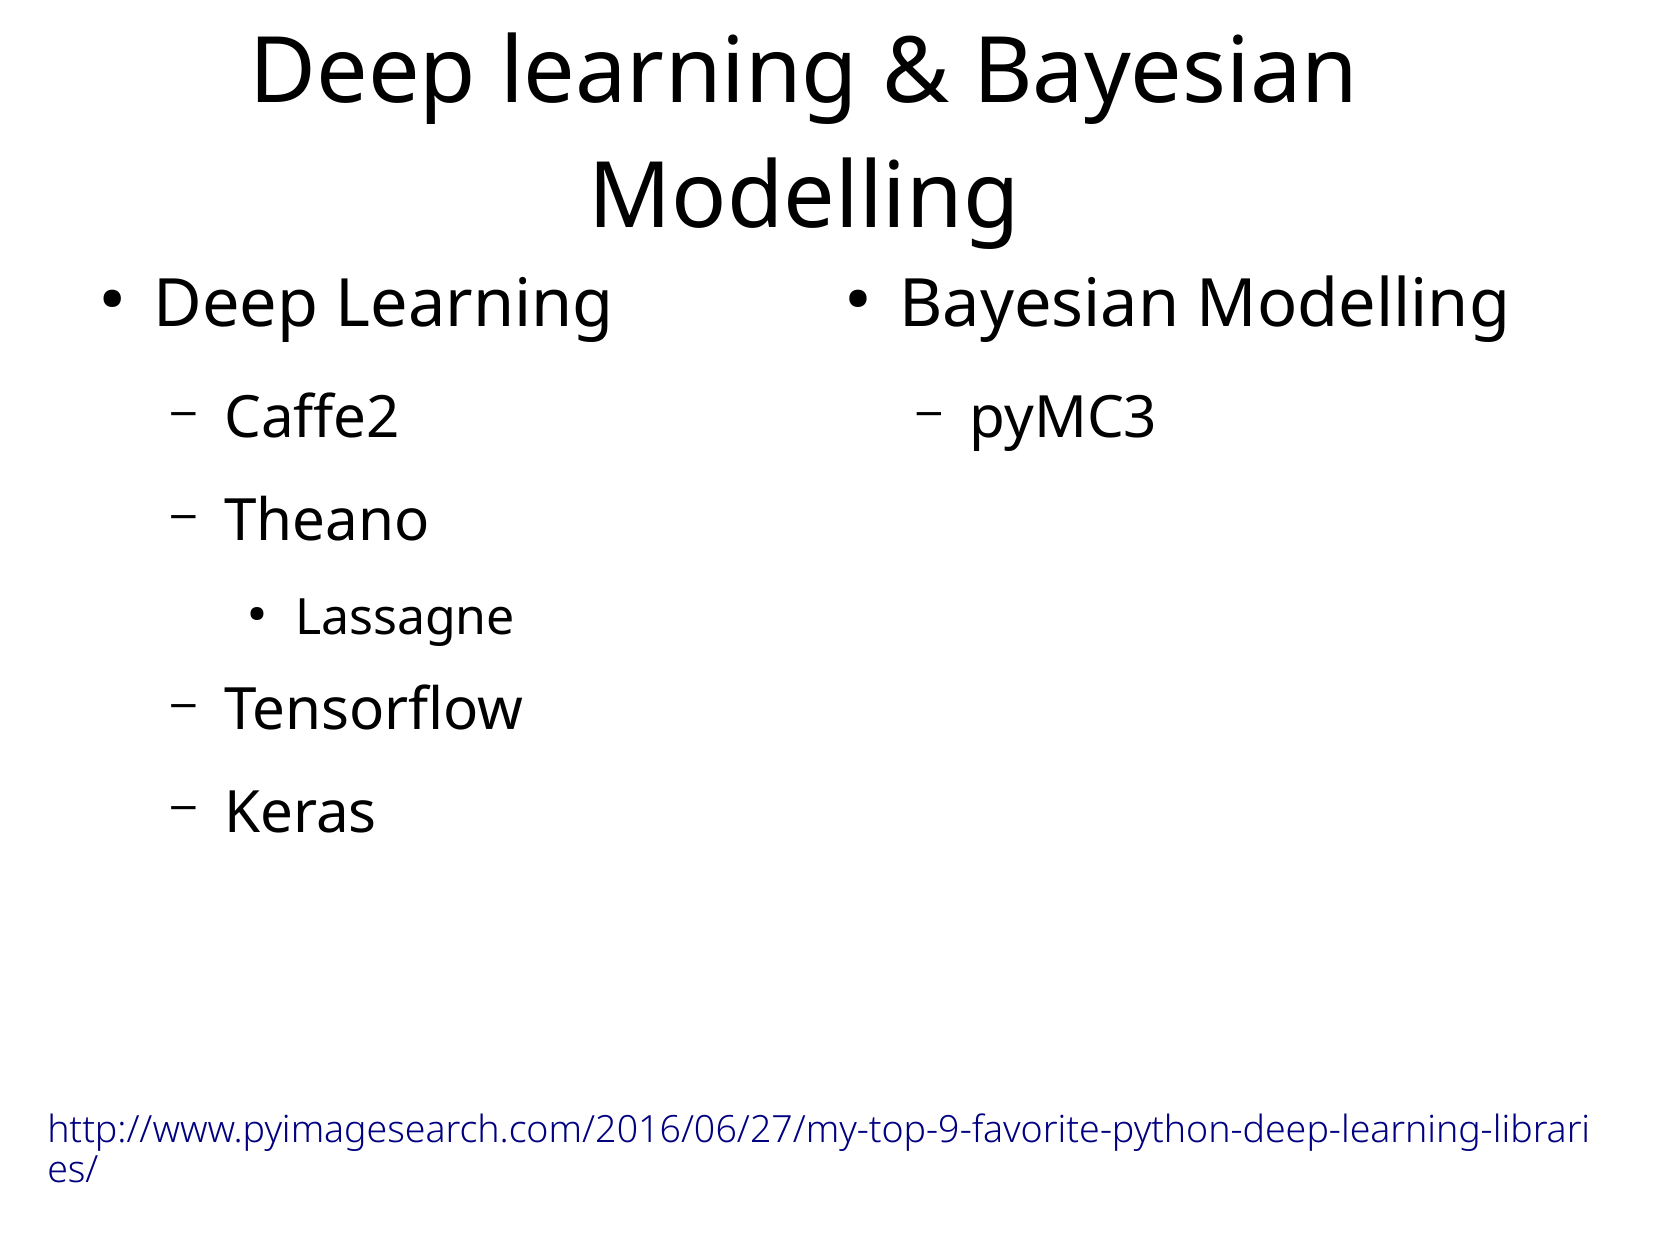

# Deep learning & Bayesian Modelling
Deep Learning
Caffe2
Theano
Lassagne
Tensorflow
Keras
Bayesian Modelling
pyMC3
http://www.pyimagesearch.com/2016/06/27/my-top-9-favorite-python-deep-learning-libraries/